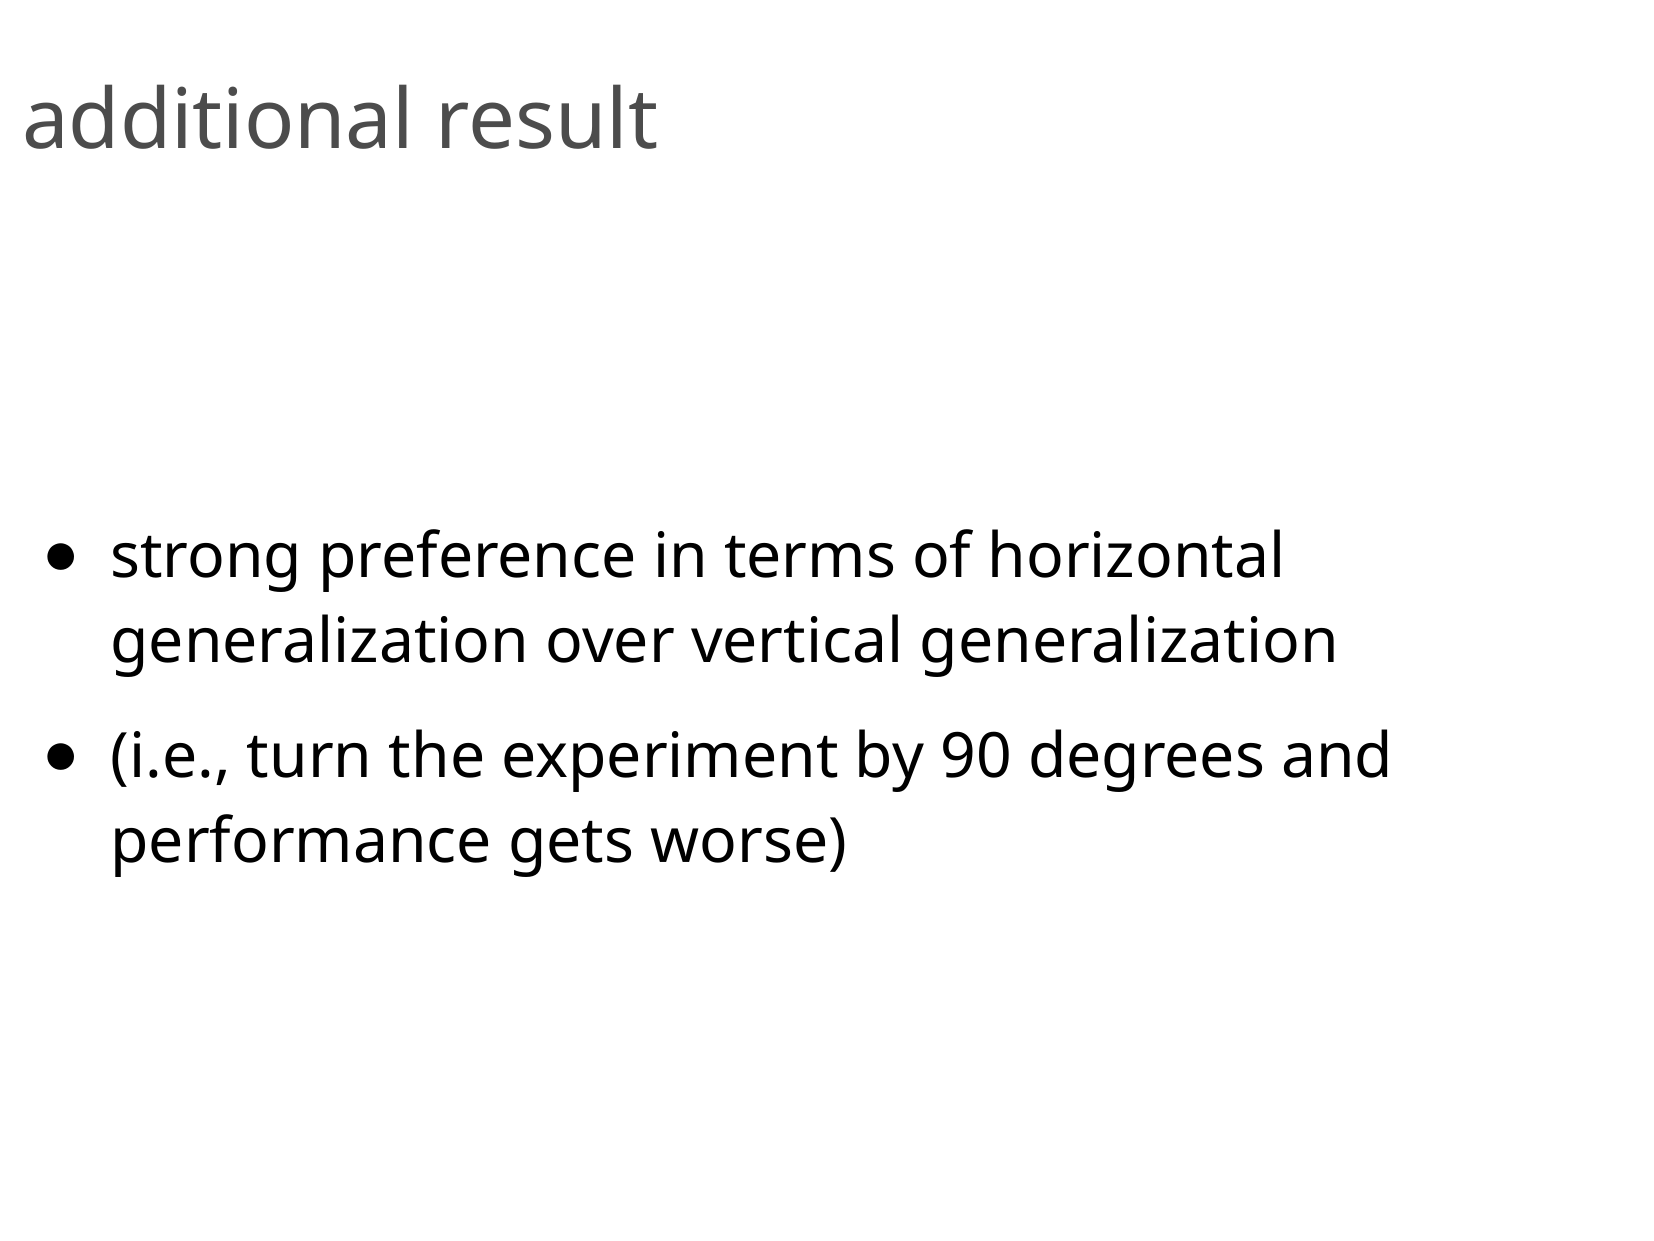

# additional result
strong preference in terms of horizontal generalization over vertical generalization
(i.e., turn the experiment by 90 degrees and performance gets worse)